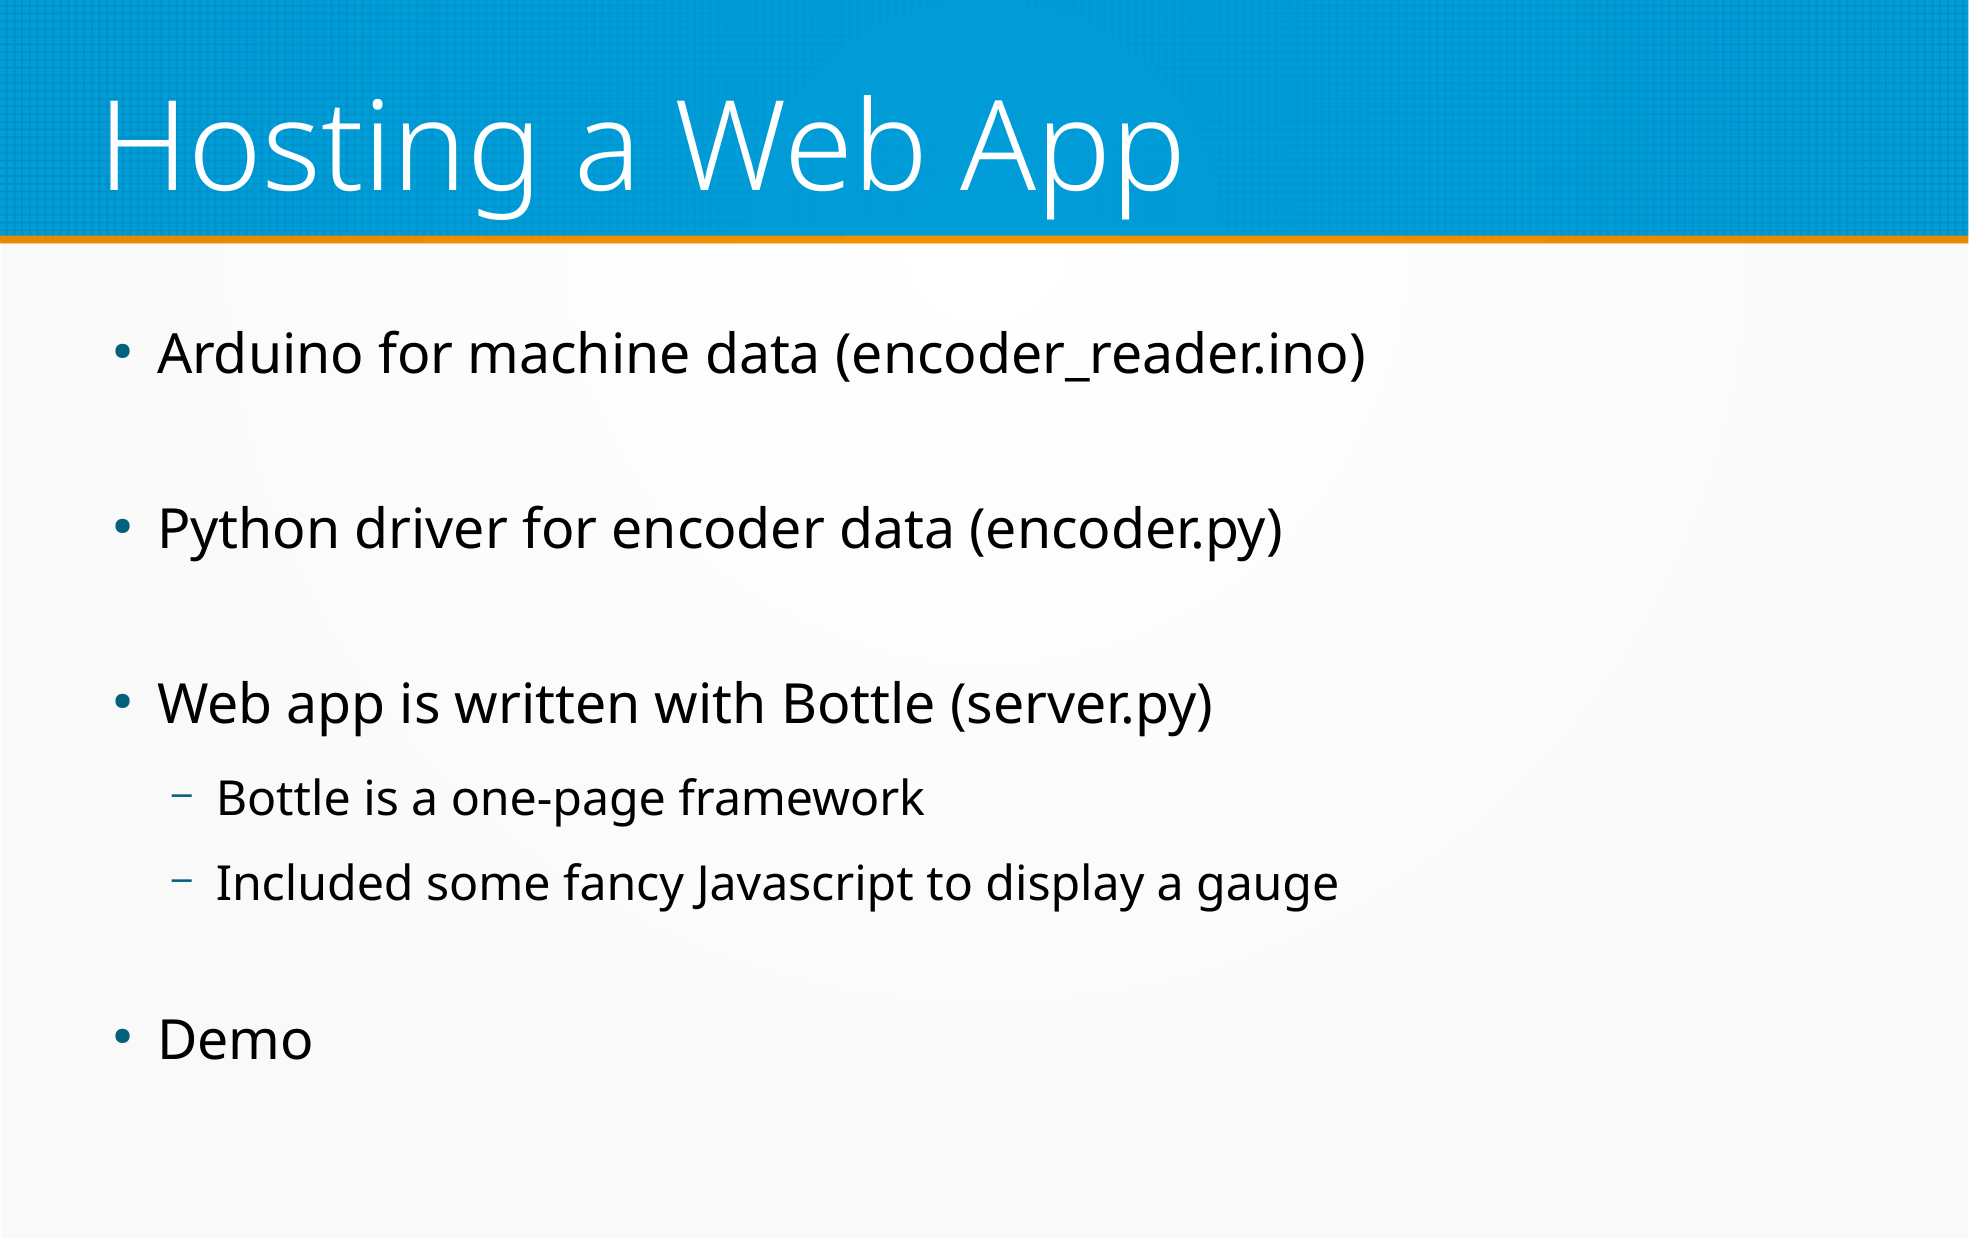

# Hosting a Web App
Arduino for machine data (encoder_reader.ino)
Python driver for encoder data (encoder.py)
Web app is written with Bottle (server.py)
Bottle is a one-page framework
Included some fancy Javascript to display a gauge
Demo